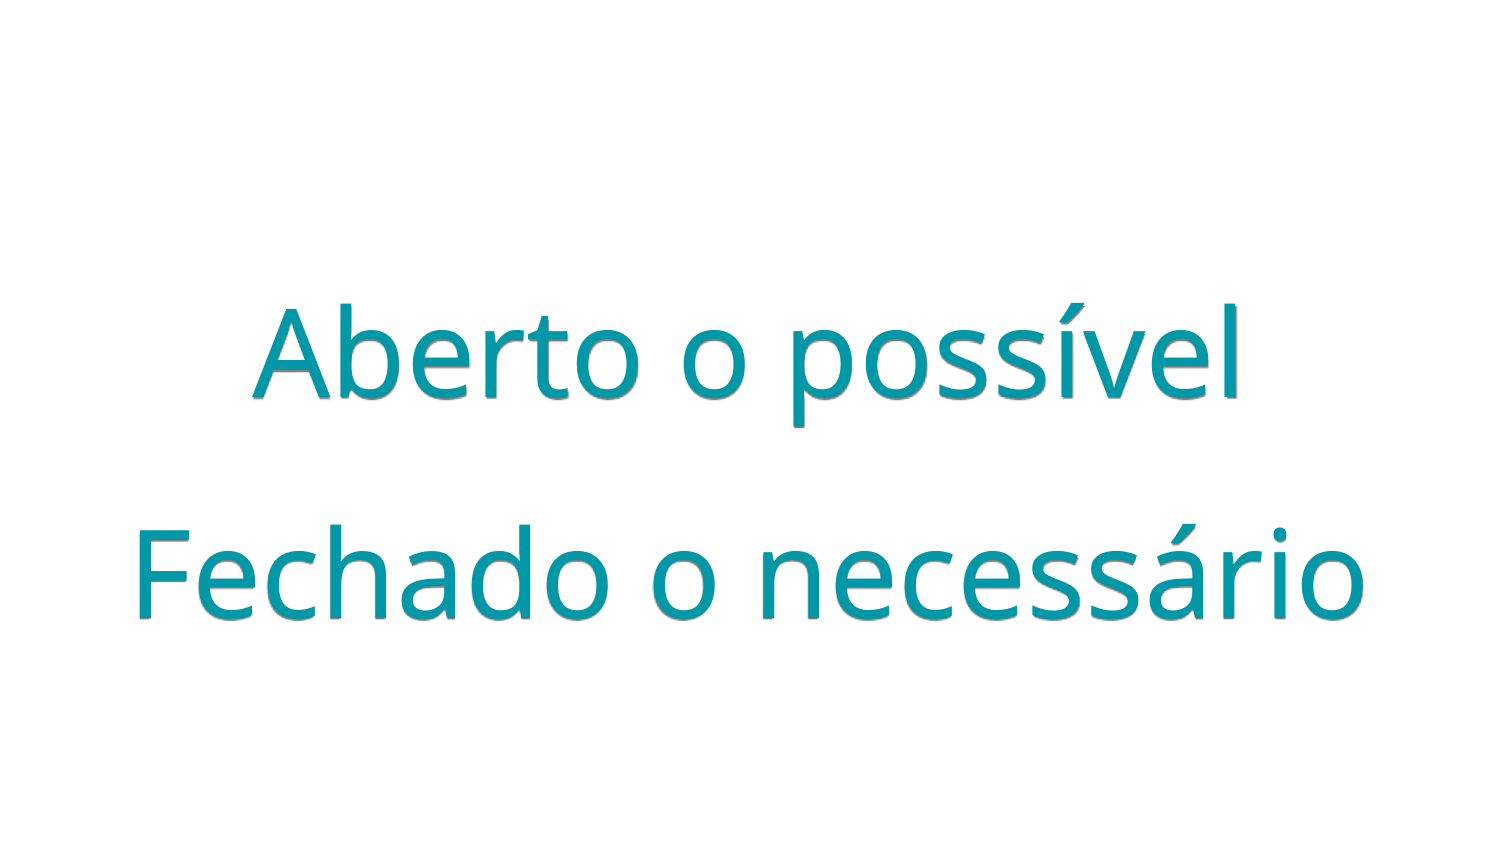

# Aberto o possível Fechado o necessário